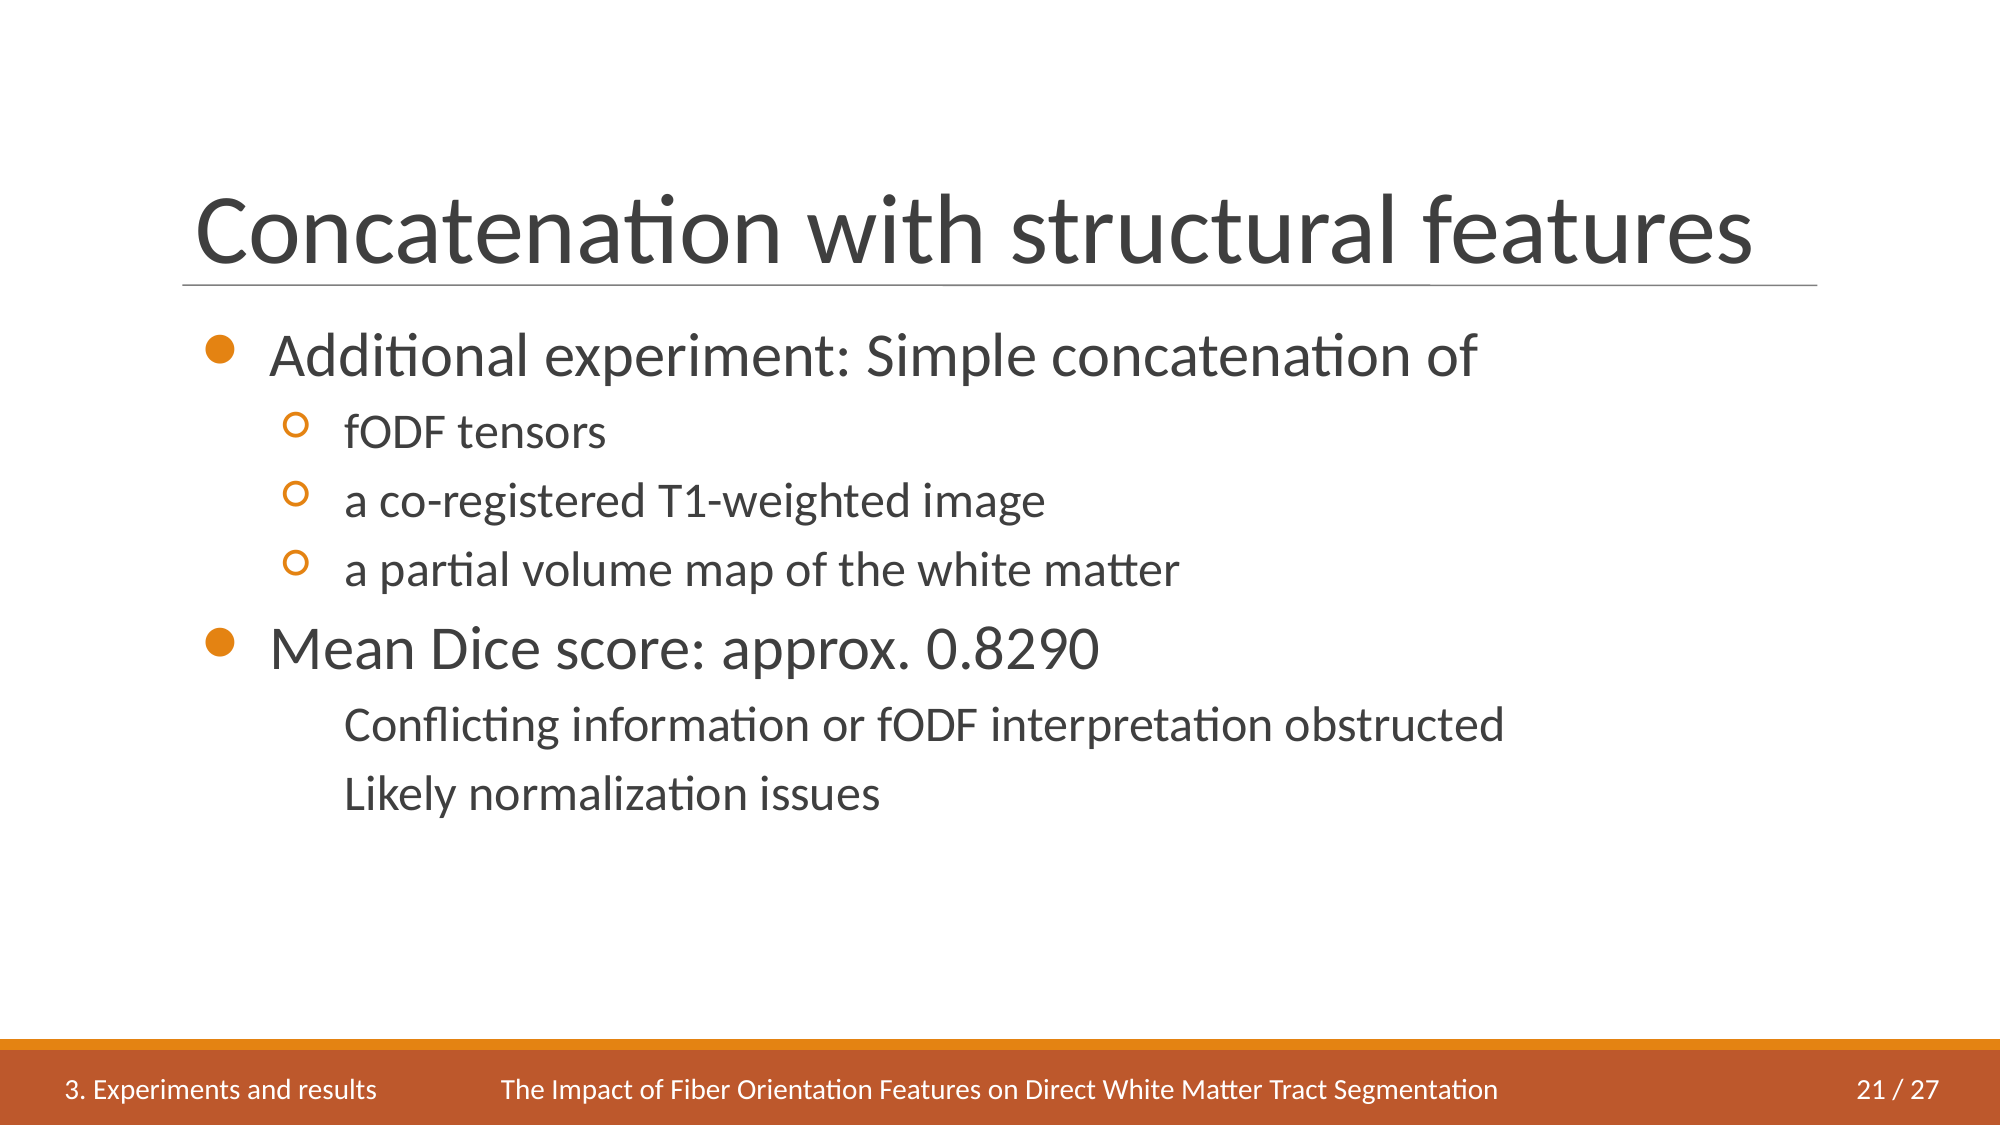

# Concatenation with structural features
Additional experiment: Simple concatenation of
fODF tensors
a co-registered T1-weighted image
a partial volume map of the white matter
Mean Dice score: approx. 0.8290
Conflicting information or fODF interpretation obstructed
Likely normalization issues
3. Experiments and results
The Impact of Fiber Orientation Features on Direct White Matter Tract Segmentation